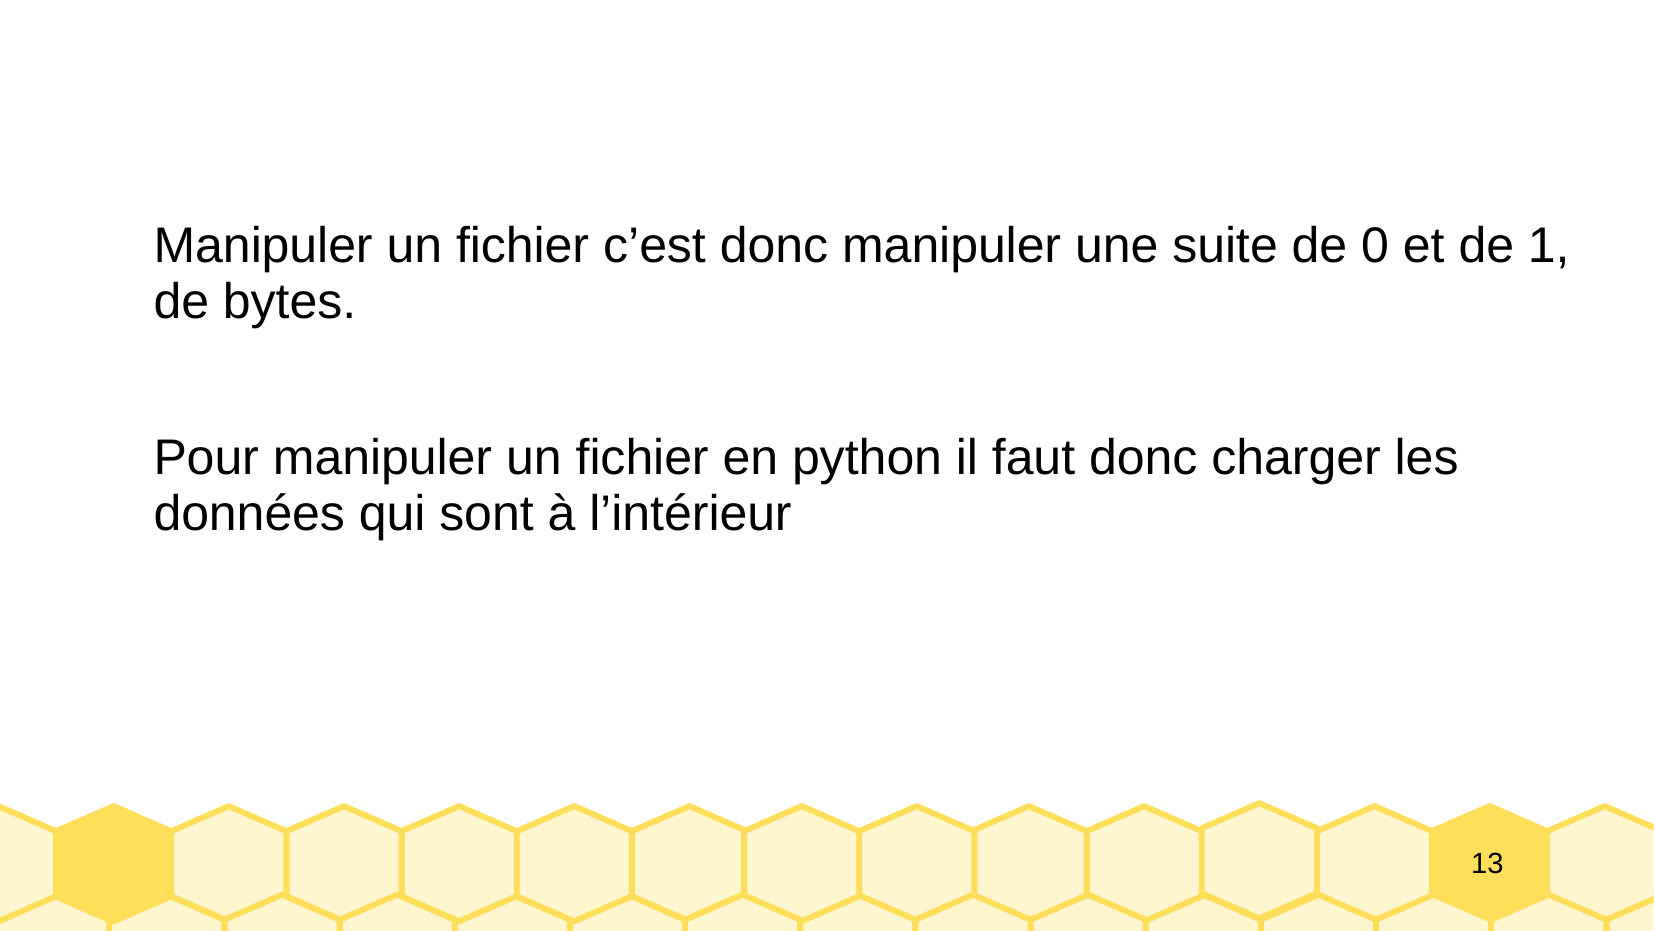

#
Manipuler un fichier c’est donc manipuler une suite de 0 et de 1, de bytes.
Pour manipuler un fichier en python il faut donc charger les données qui sont à l’intérieur